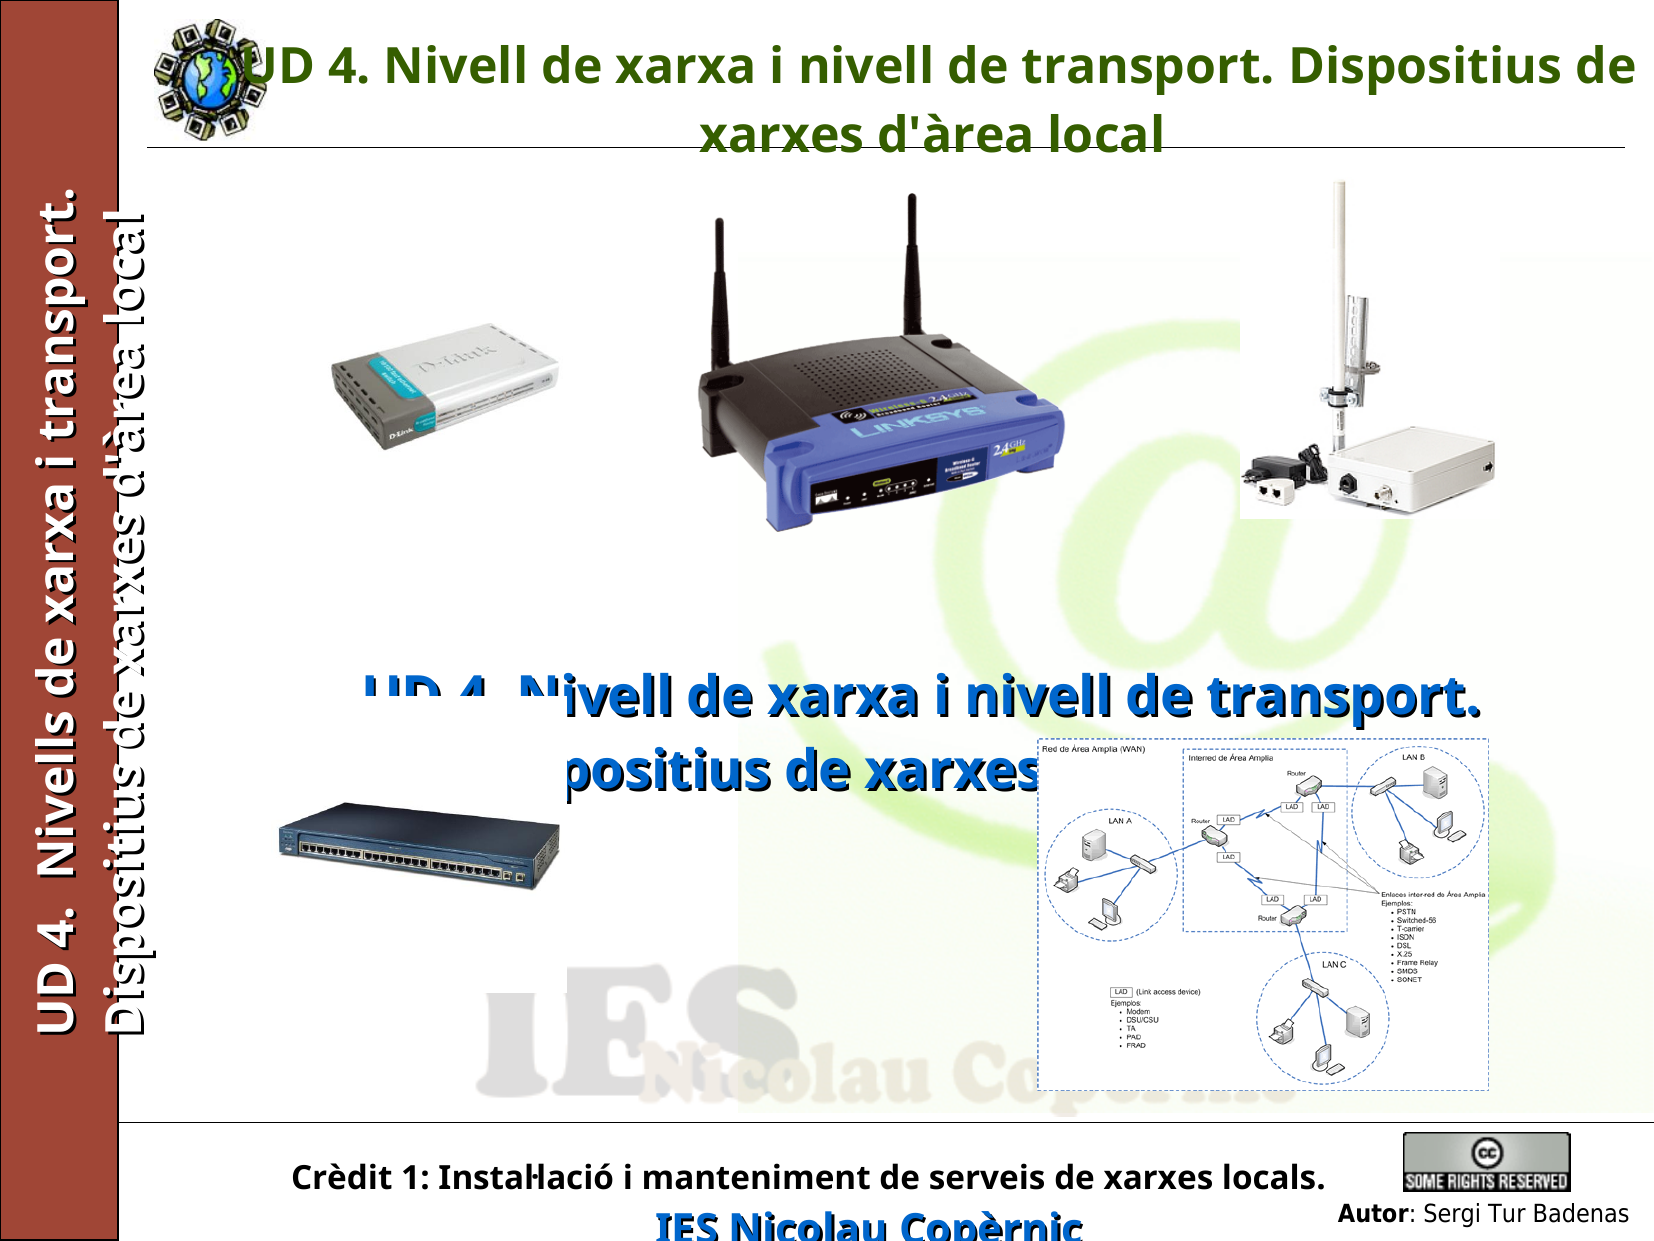

# UD 4. Nivell de xarxa i nivell de transport. Dispositius de xarxes d'àrea local
UD 4. Nivell de xarxa i nivell de transport. Dispositius de xarxes d'àrea local